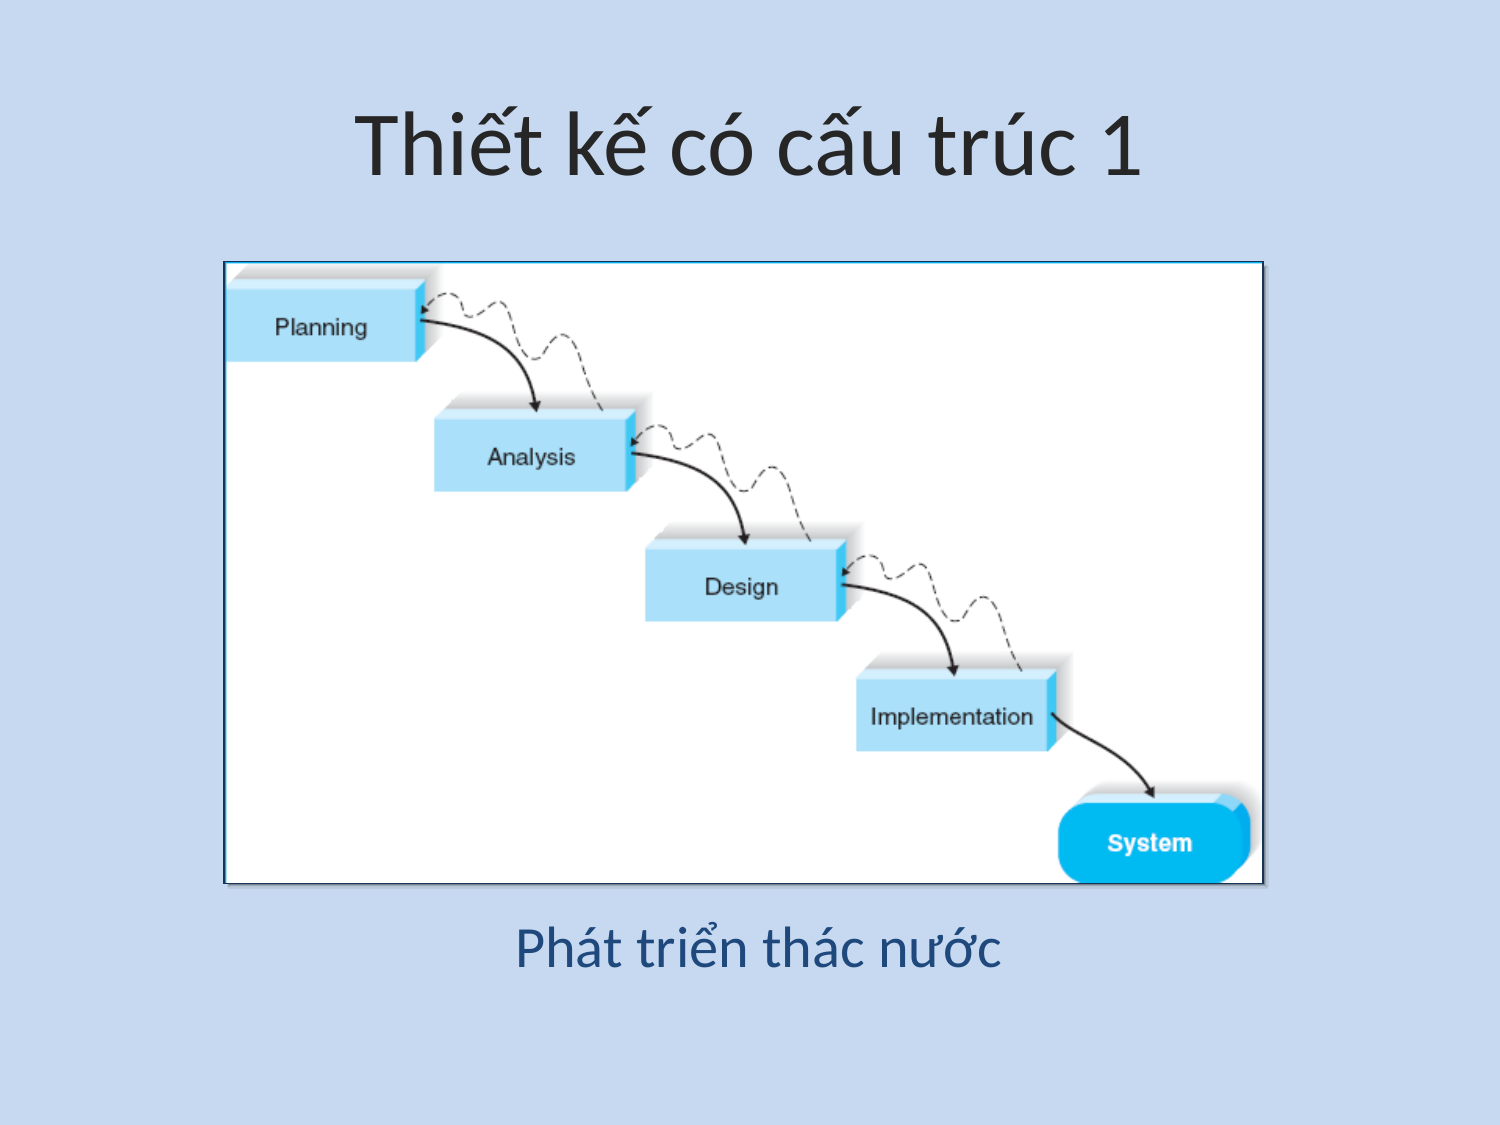

# Thiết kế có cấu trúc 1
Phát triển thác nước